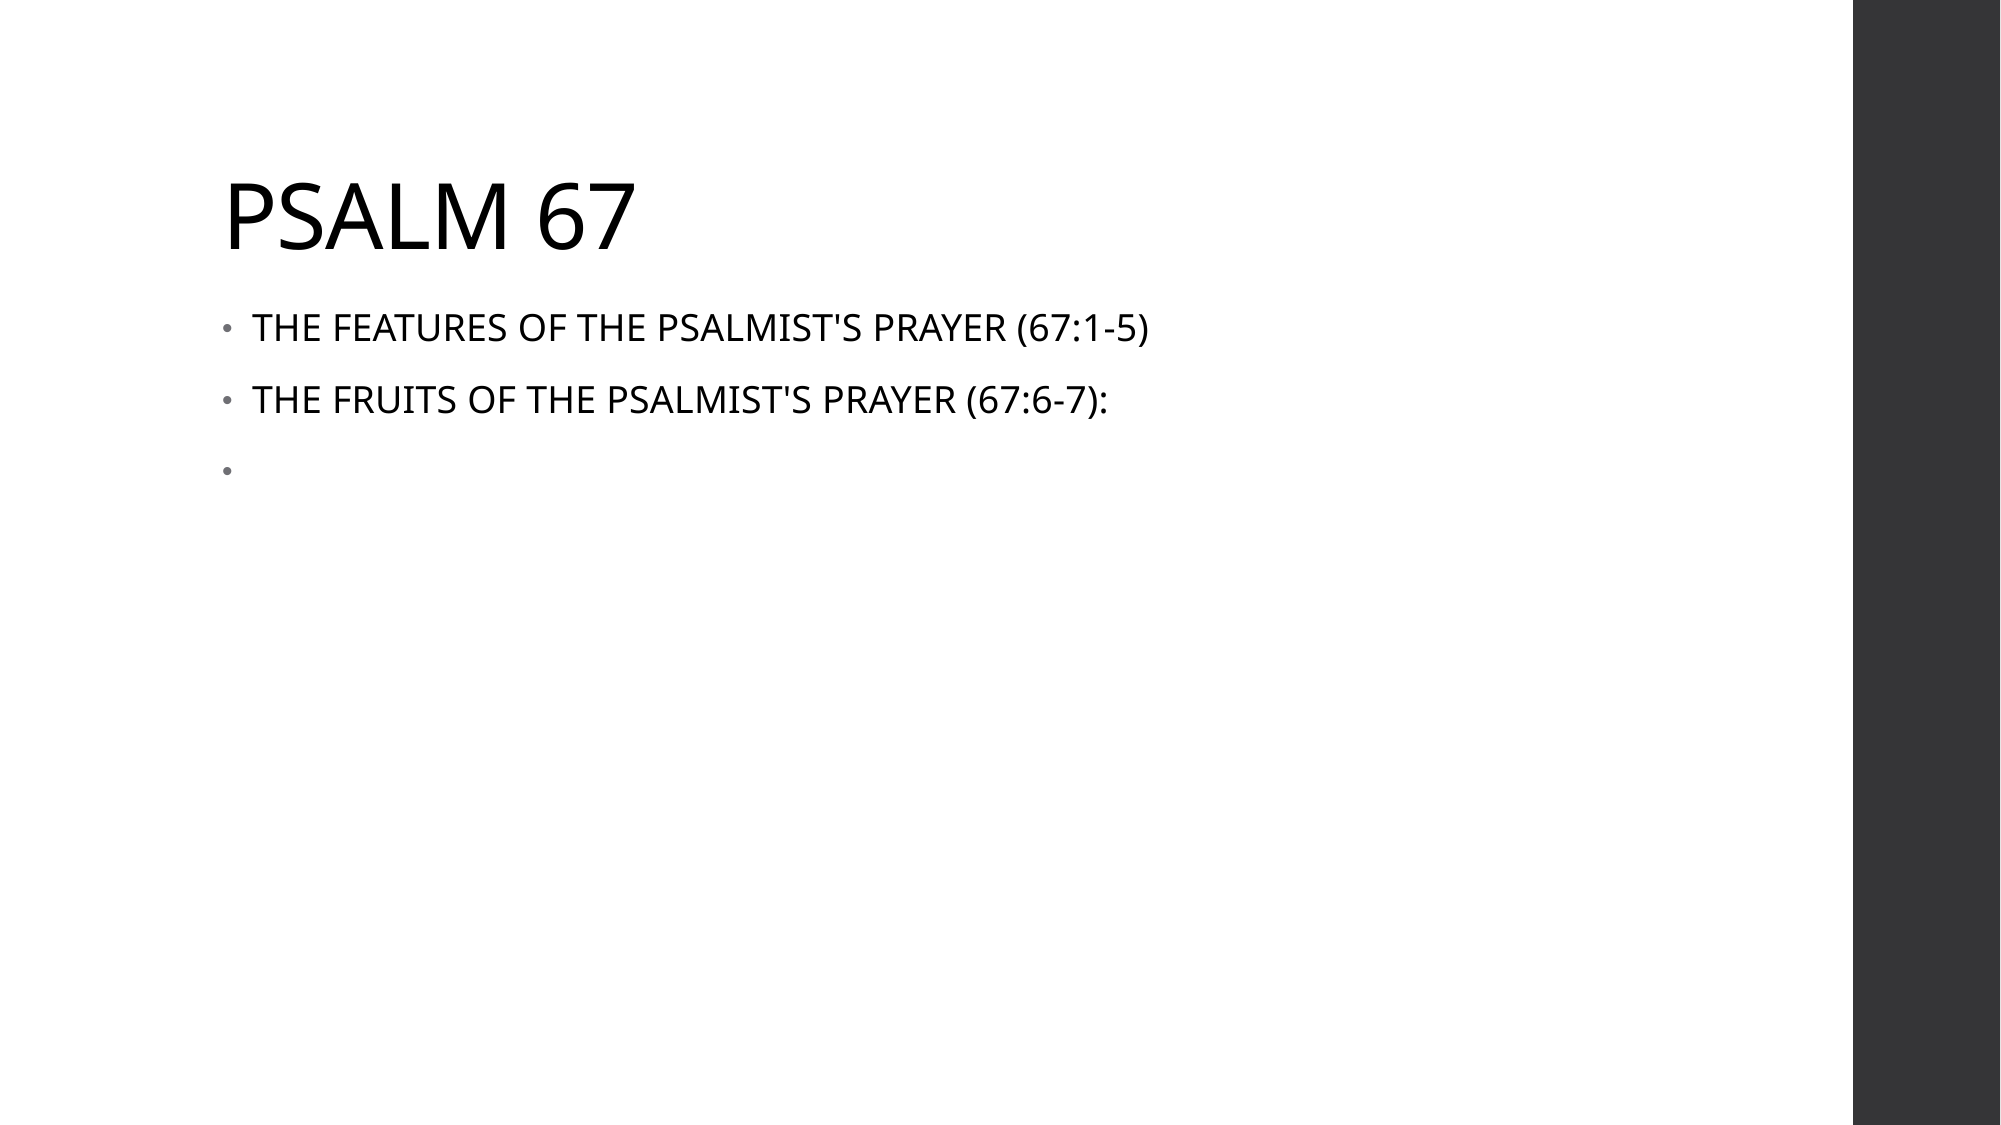

# PSALM 67
THE FEATURES OF THE PSALMIST'S PRAYER (67:1-5)
THE FRUITS OF THE PSALMIST'S PRAYER (67:6-7):